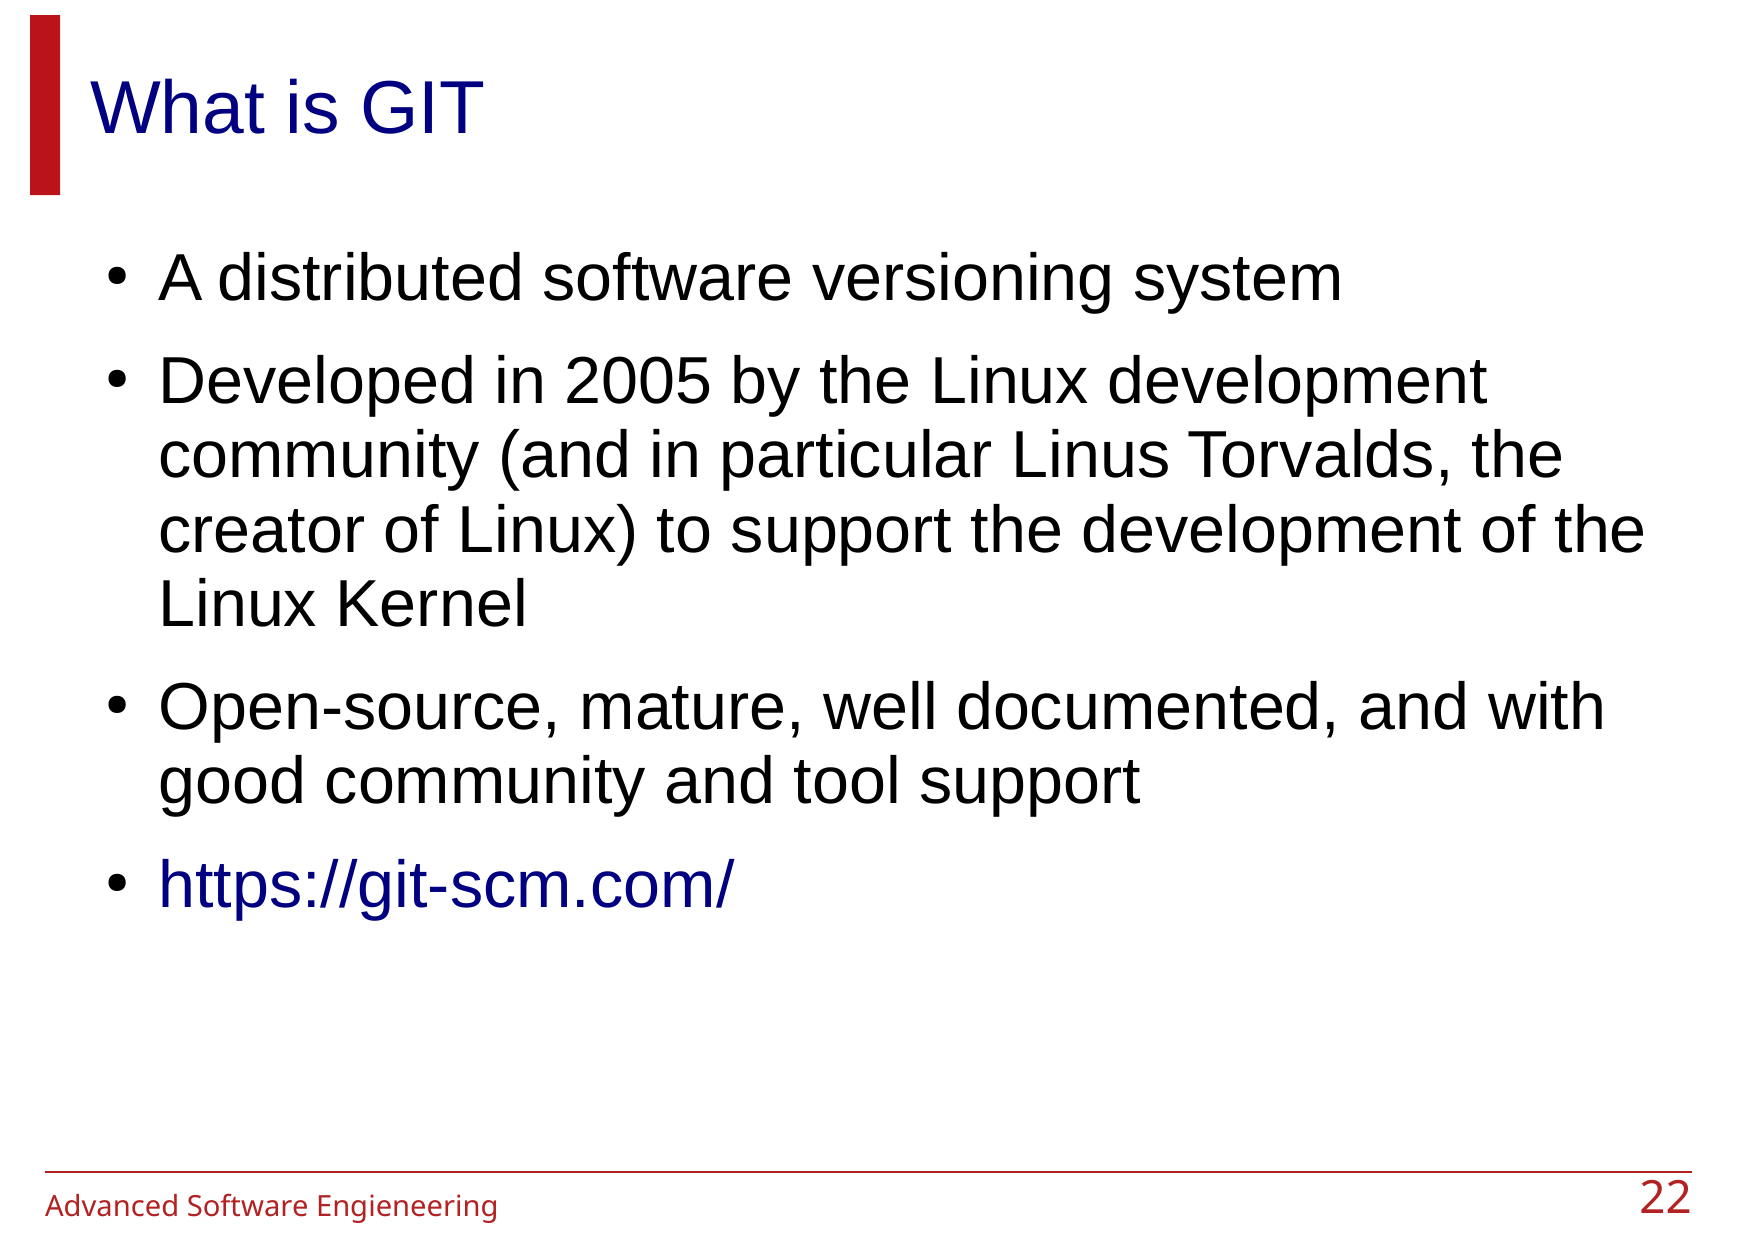

# What is GIT
A distributed software versioning system
Developed in 2005 by the Linux development community (and in particular Linus Torvalds, the creator of Linux) to support the development of the Linux Kernel
Open-source, mature, well documented, and with good community and tool support
https://git-scm.com/
22
Advanced Software Engieneering